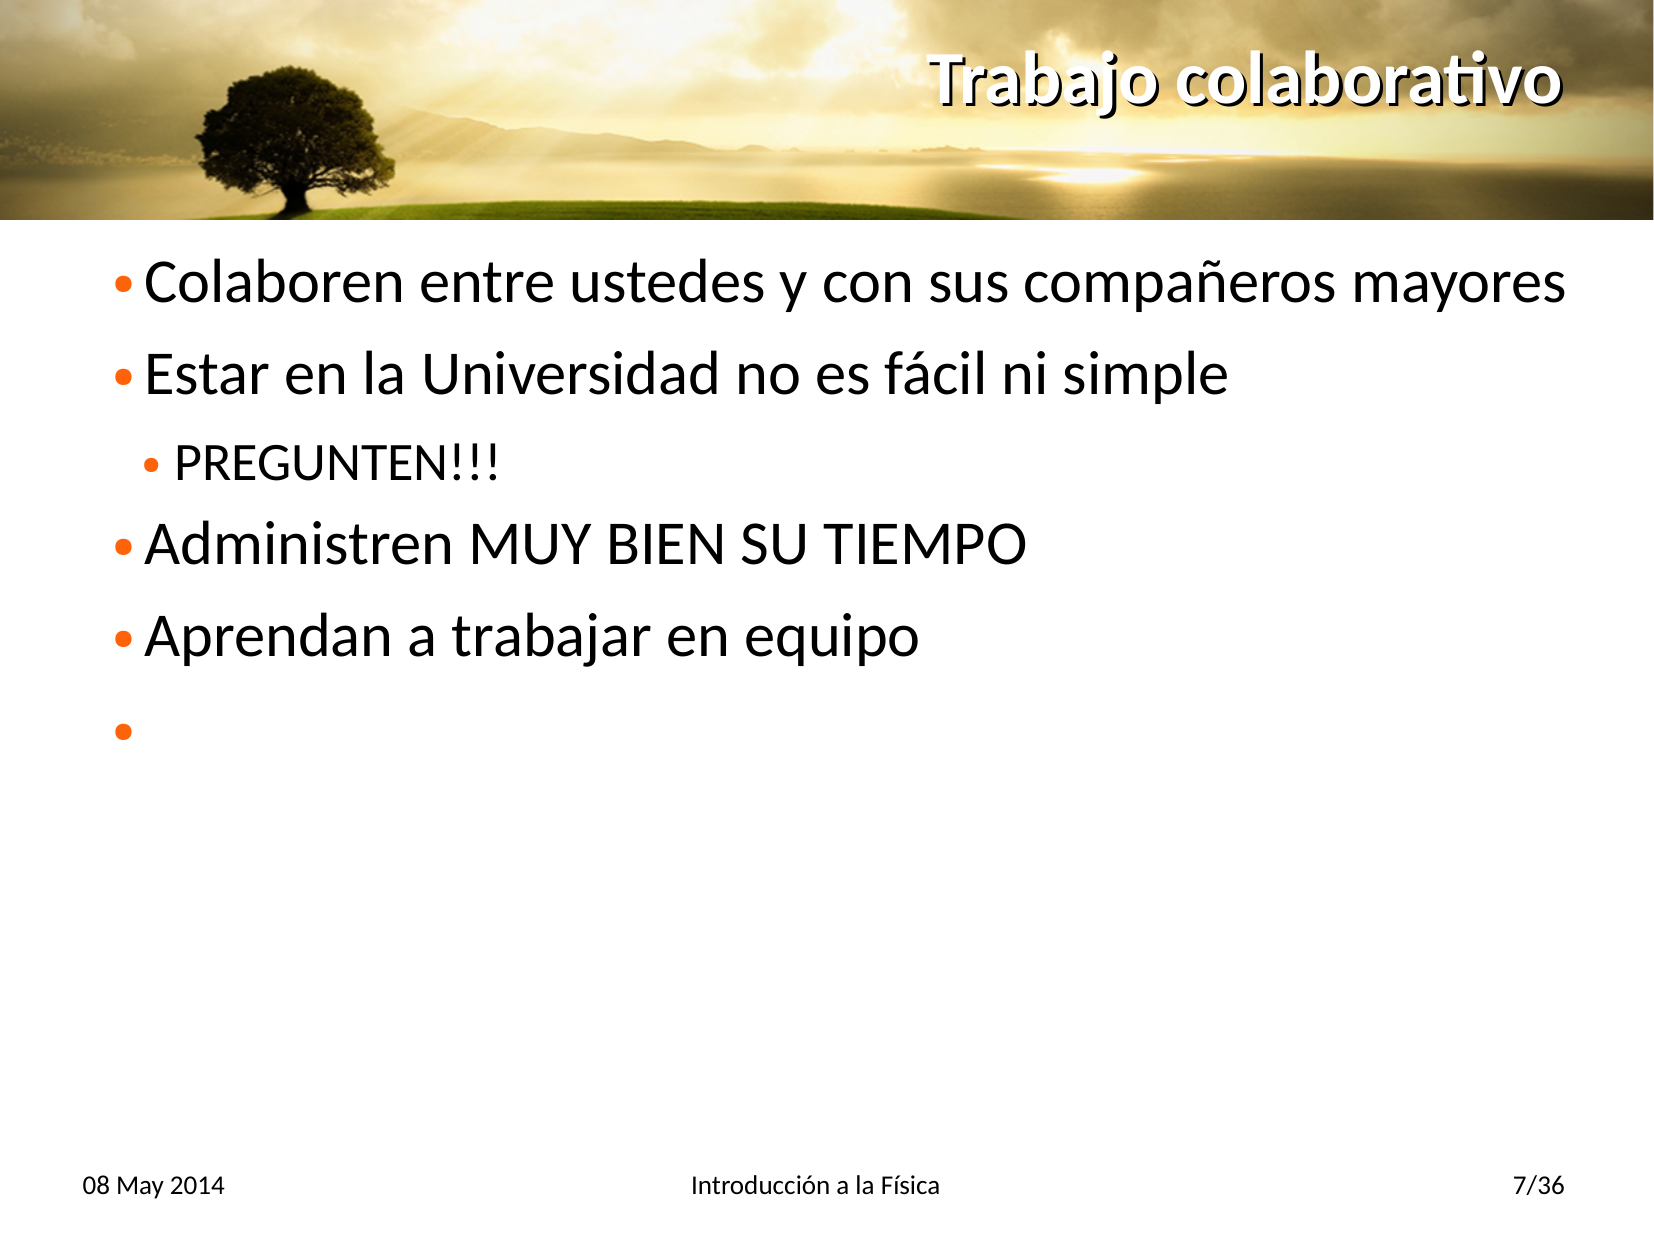

# Trabajo colaborativo
Colaboren entre ustedes y con sus compañeros mayores
Estar en la Universidad no es fácil ni simple
PREGUNTEN!!!
Administren MUY BIEN SU TIEMPO
Aprendan a trabajar en equipo
08 May 2014
Introducción a la Física
7